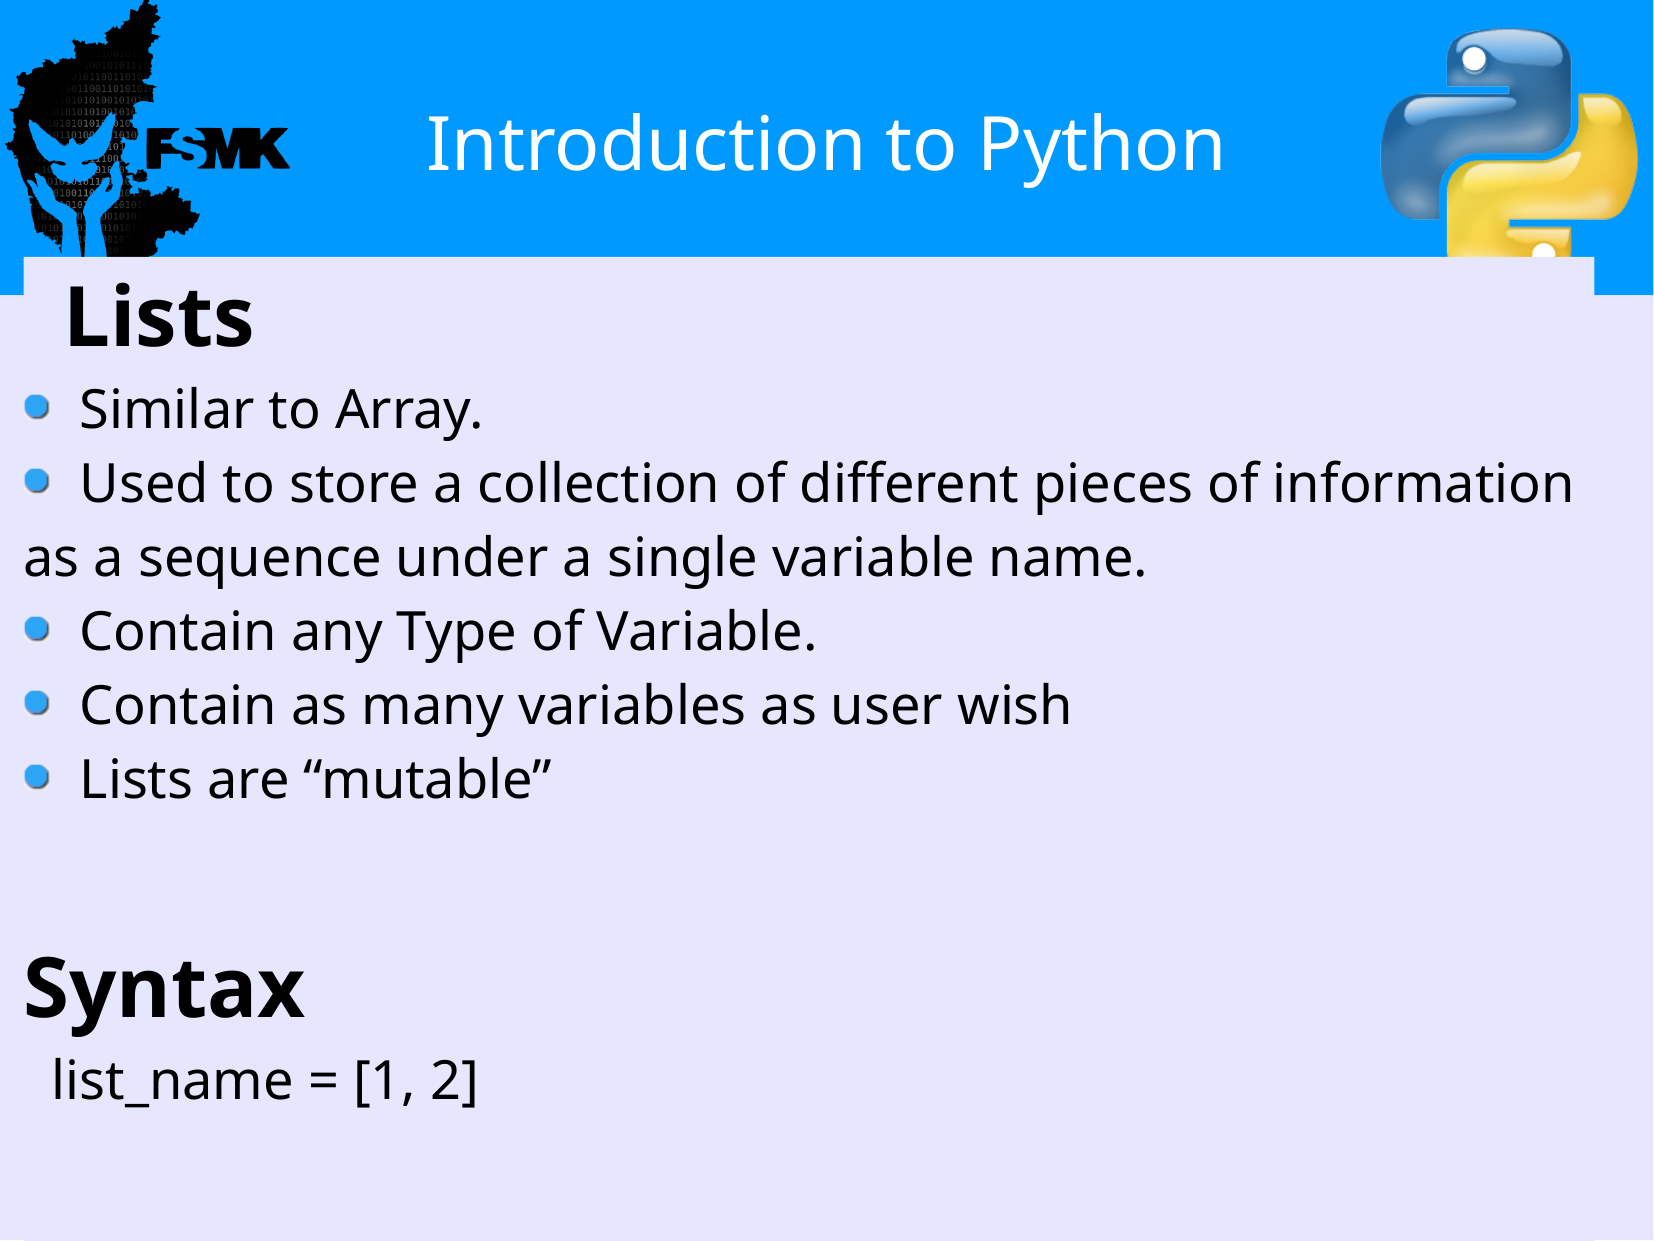

# Introduction to Python
Lists
 Similar to Array.
 Used to store a collection of different pieces of information as a sequence under a single variable name.
 Contain any Type of Variable.
 Contain as many variables as user wish
 Lists are “mutable”
Syntax
list_name = [1, 2]